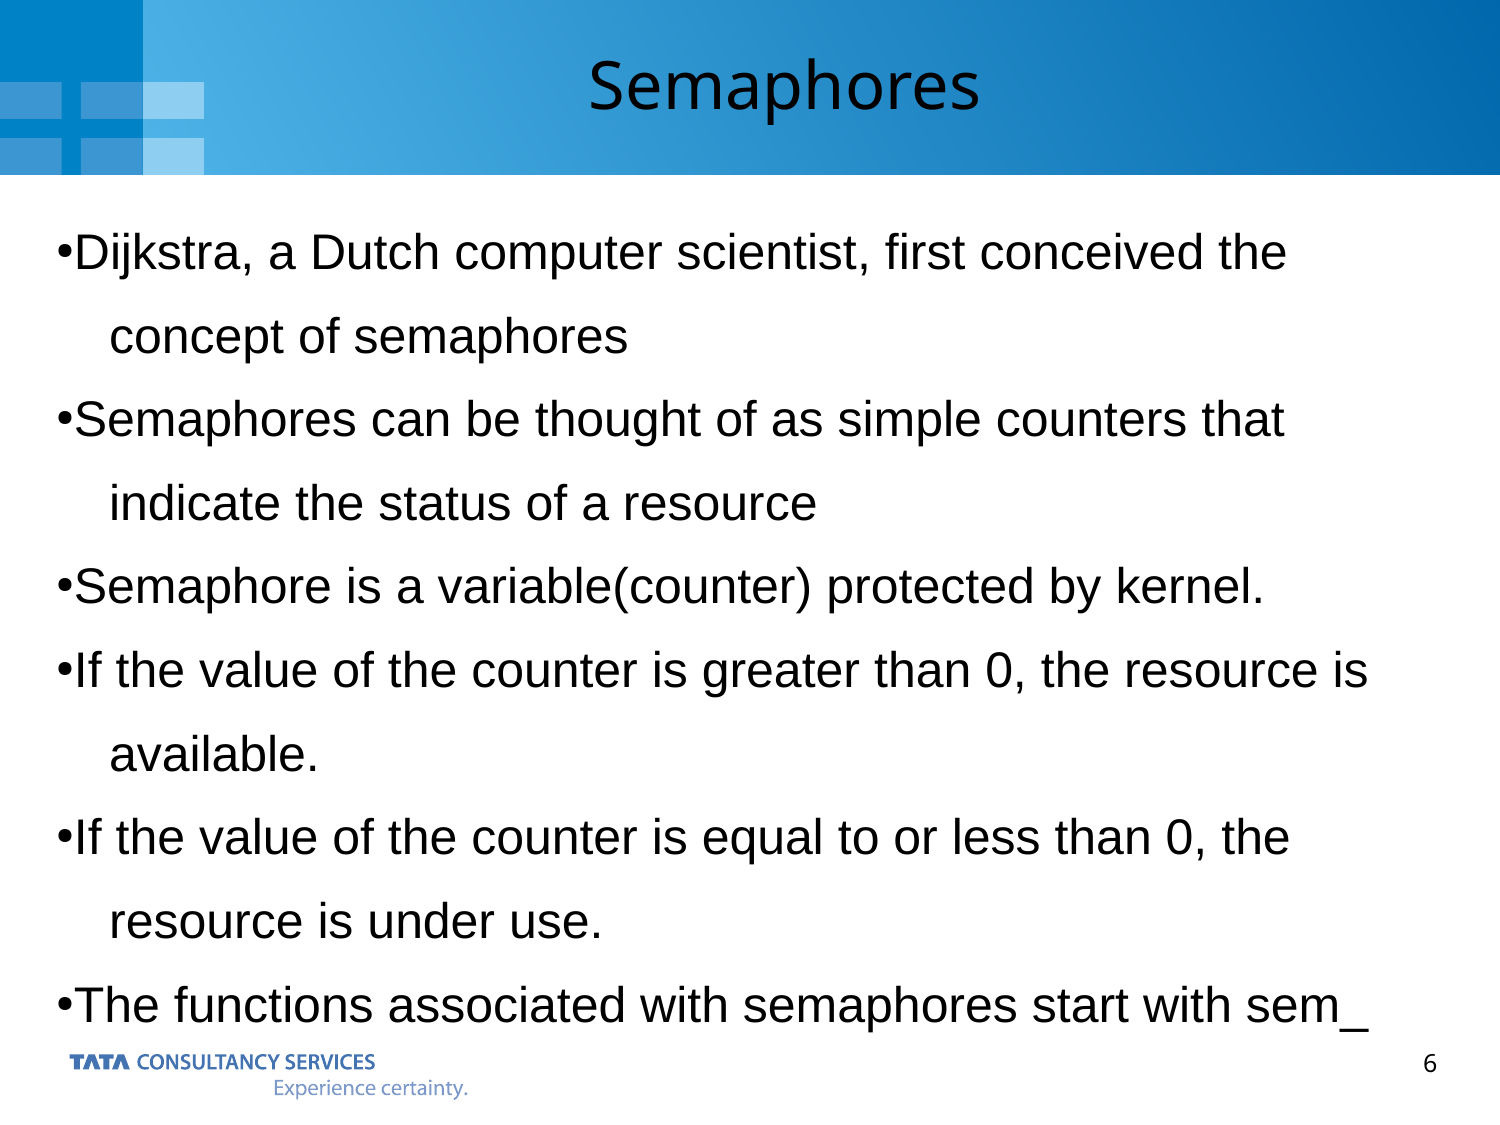

Semaphores
Dijkstra, a Dutch computer scientist, first conceived the concept of semaphores
Semaphores can be thought of as simple counters that indicate the status of a resource
Semaphore is a variable(counter) protected by kernel.
If the value of the counter is greater than 0, the resource is available.
If the value of the counter is equal to or less than 0, the resource is under use.
The functions associated with semaphores start with sem_